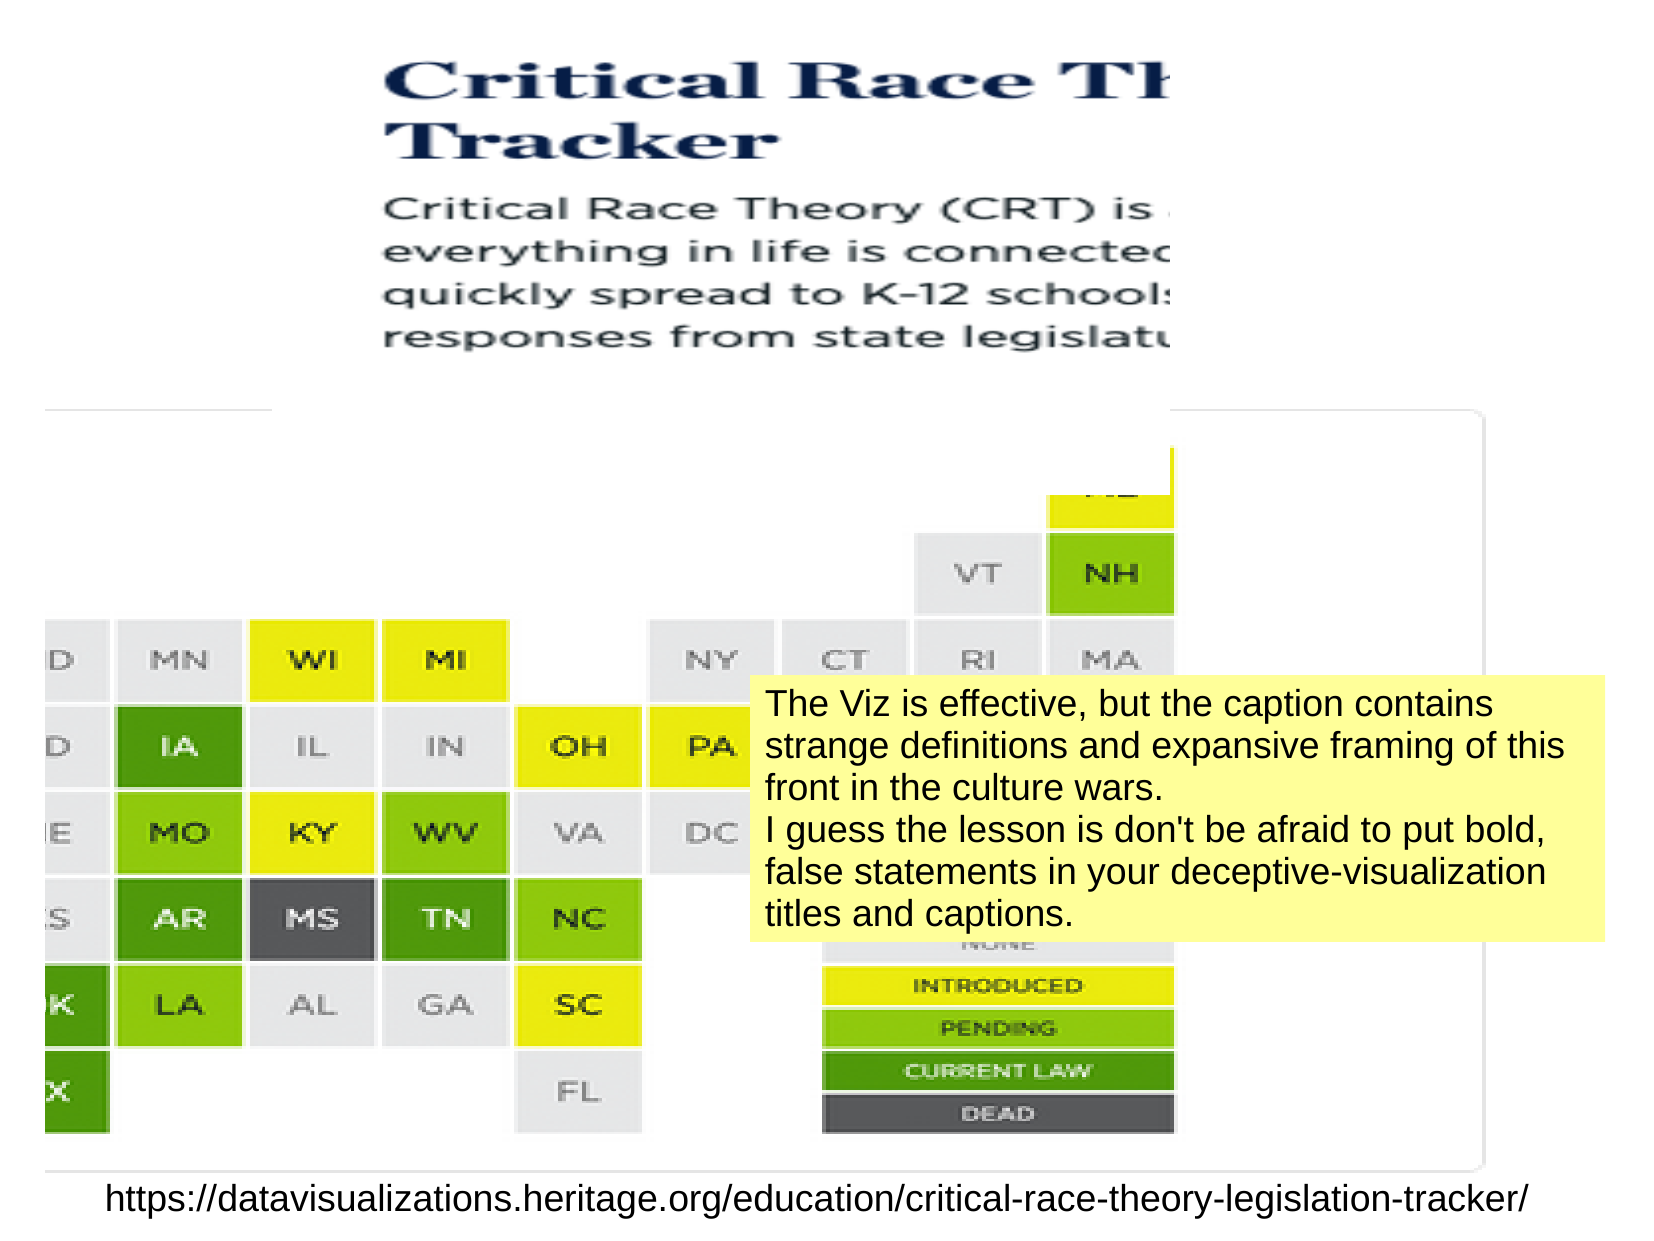

#
The Viz is effective, but the caption contains strange definitions and expansive framing of this front in the culture wars.
I guess the lesson is don't be afraid to put bold, false statements in your deceptive-visualization titles and captions.
https://datavisualizations.heritage.org/education/critical-race-theory-legislation-tracker/